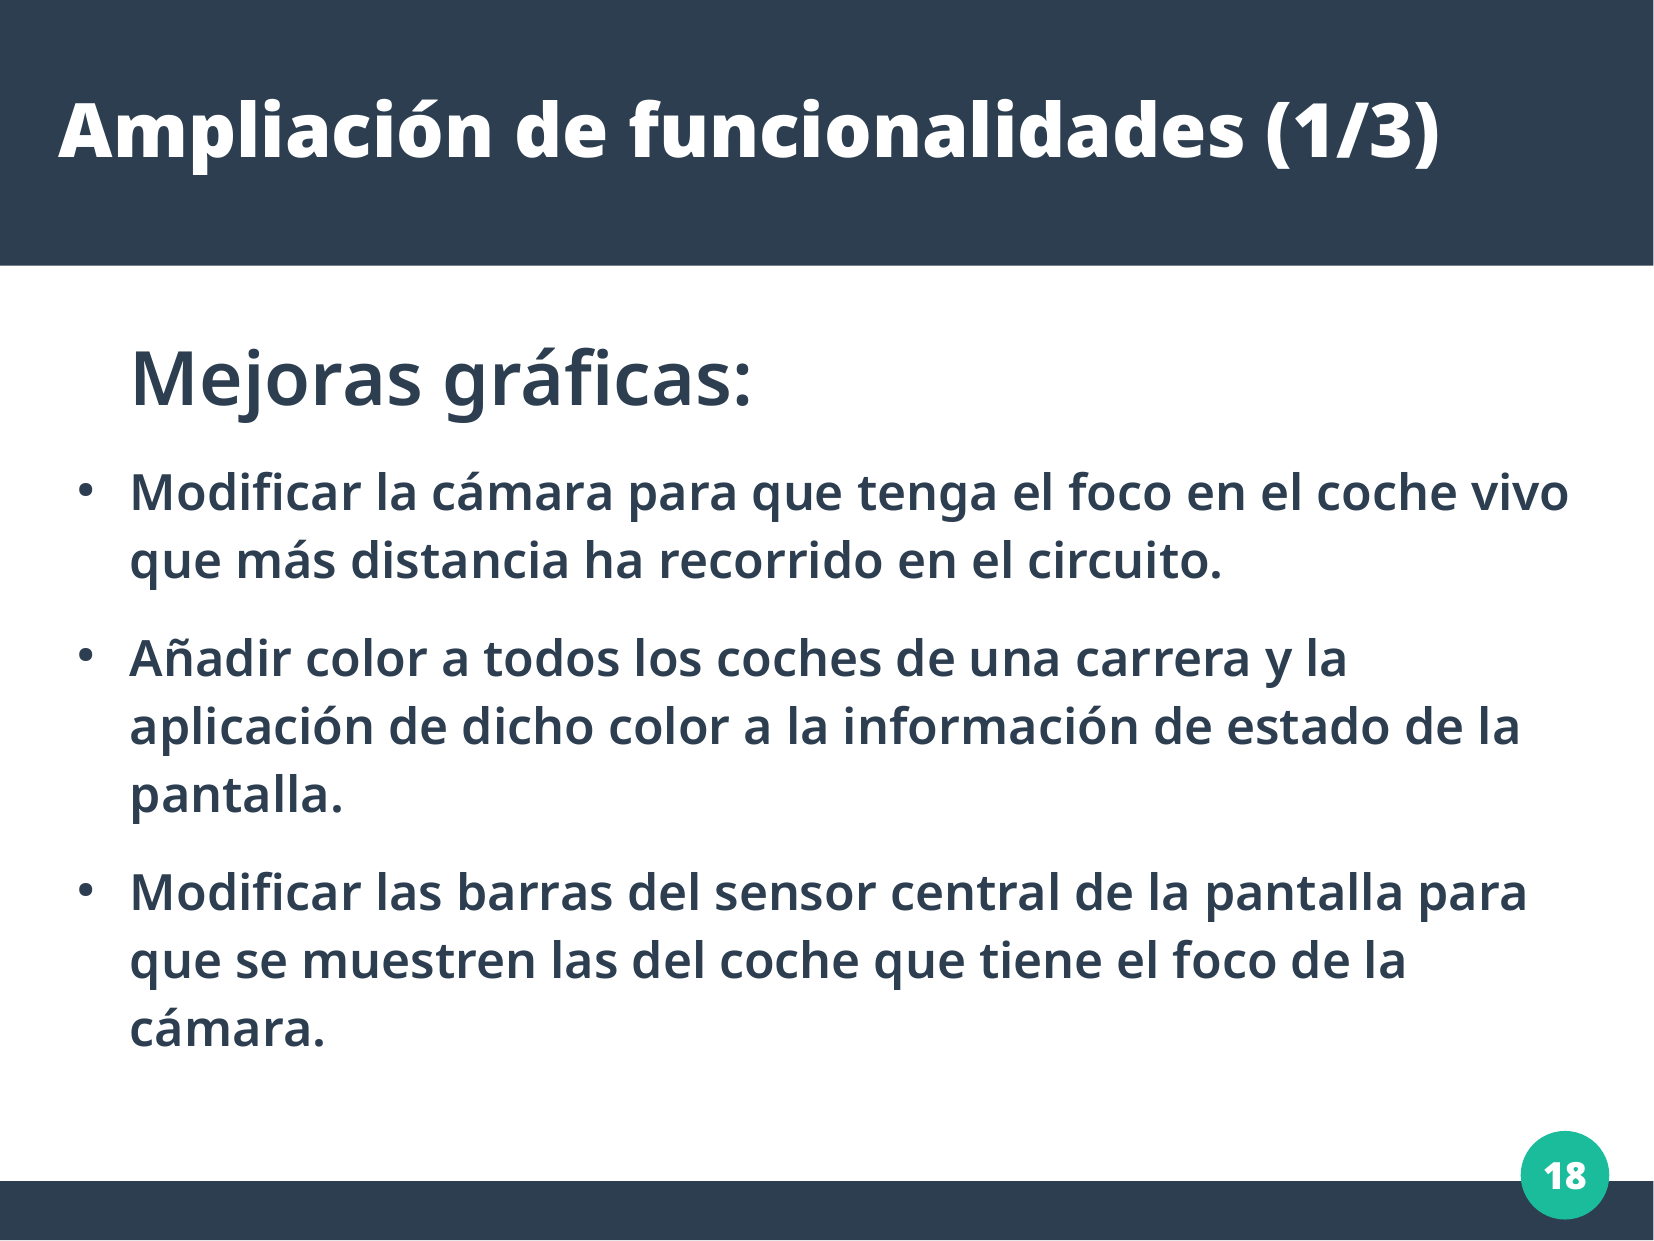

# Ampliación de funcionalidades (1/3)
Mejoras gráficas:
Modificar la cámara para que tenga el foco en el coche vivo que más distancia ha recorrido en el circuito.
Añadir color a todos los coches de una carrera y la aplicación de dicho color a la información de estado de la pantalla.
Modificar las barras del sensor central de la pantalla para que se muestren las del coche que tiene el foco de la cámara.
18